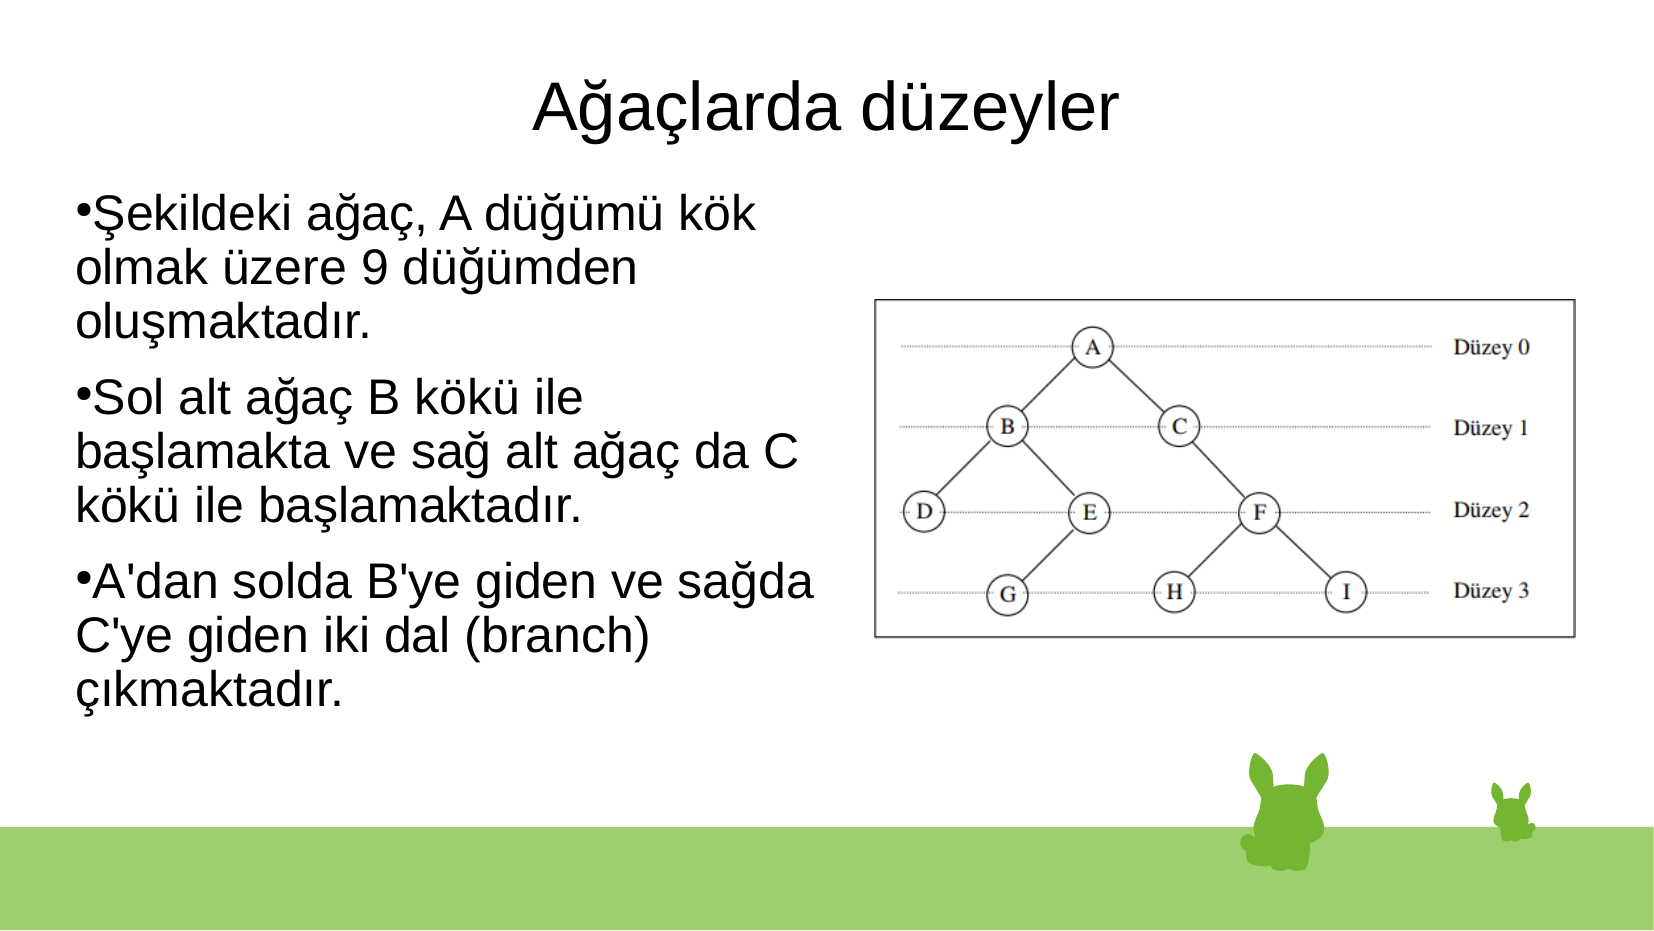

# Ağaçlarda düzeyler
Ş﻿ekildeki ağaç, A düğümü kök olmak üzere 9 düğümden oluşmaktadır.
Sol alt ağaç B kökü ile başlamakta ve sağ alt ağaç da C kökü ile başlamaktadır.
A'dan solda B'ye giden ve sağda C'ye giden iki dal (branch) çıkmaktadır.